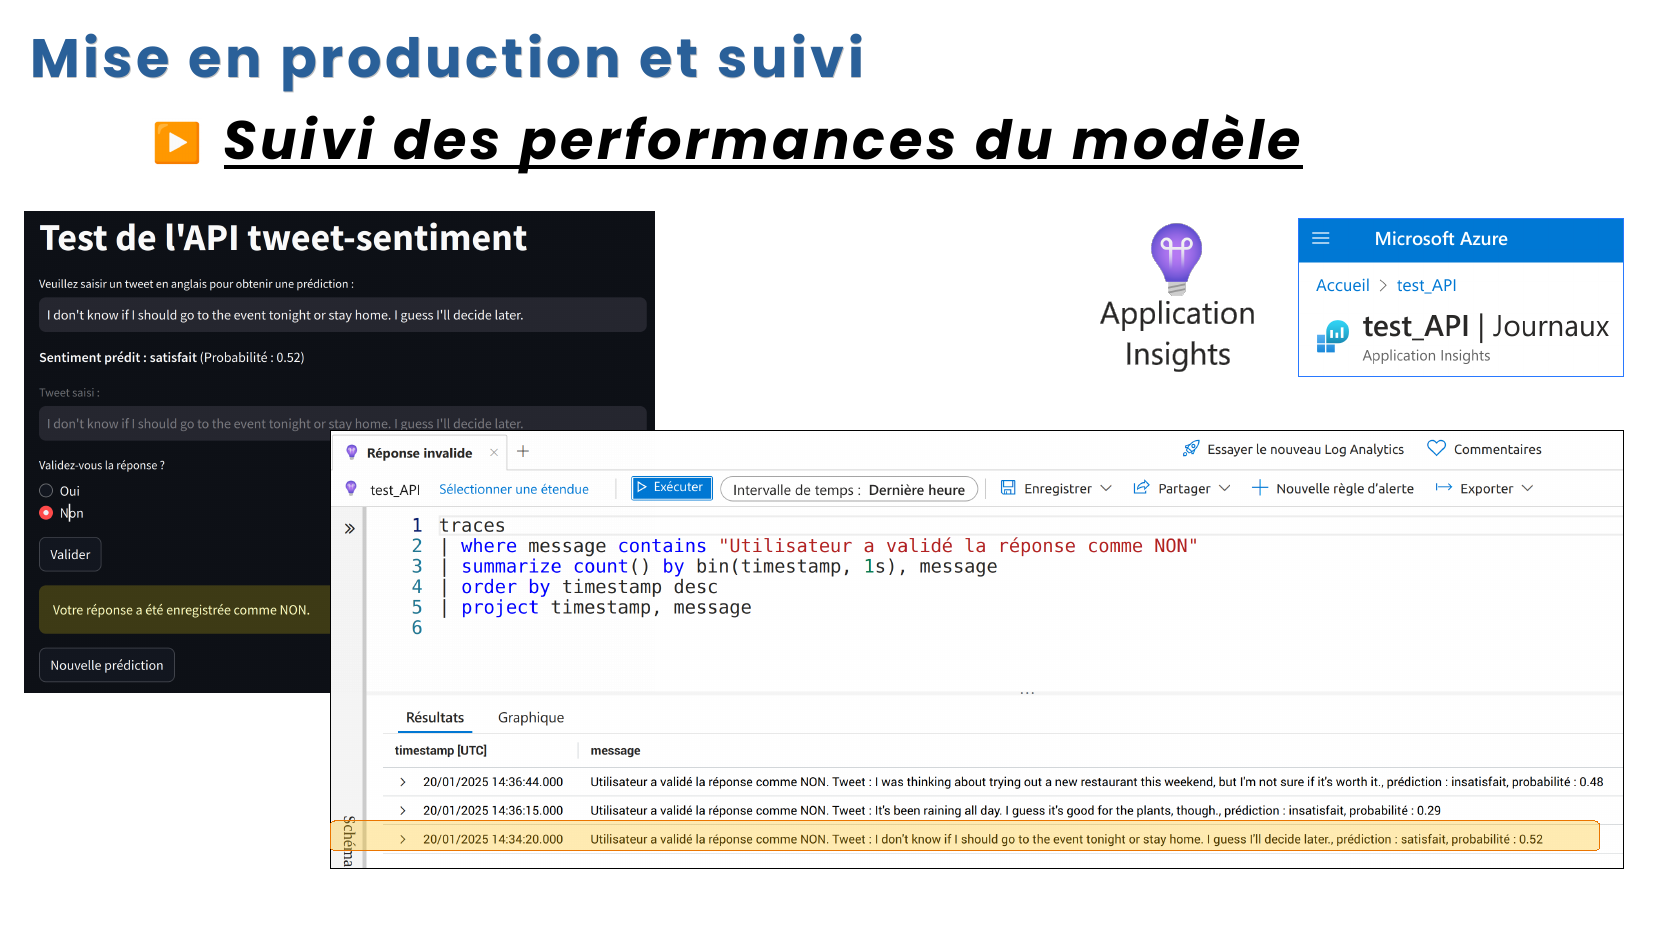

Mise en production et suivi
Suivi des performances du modèle